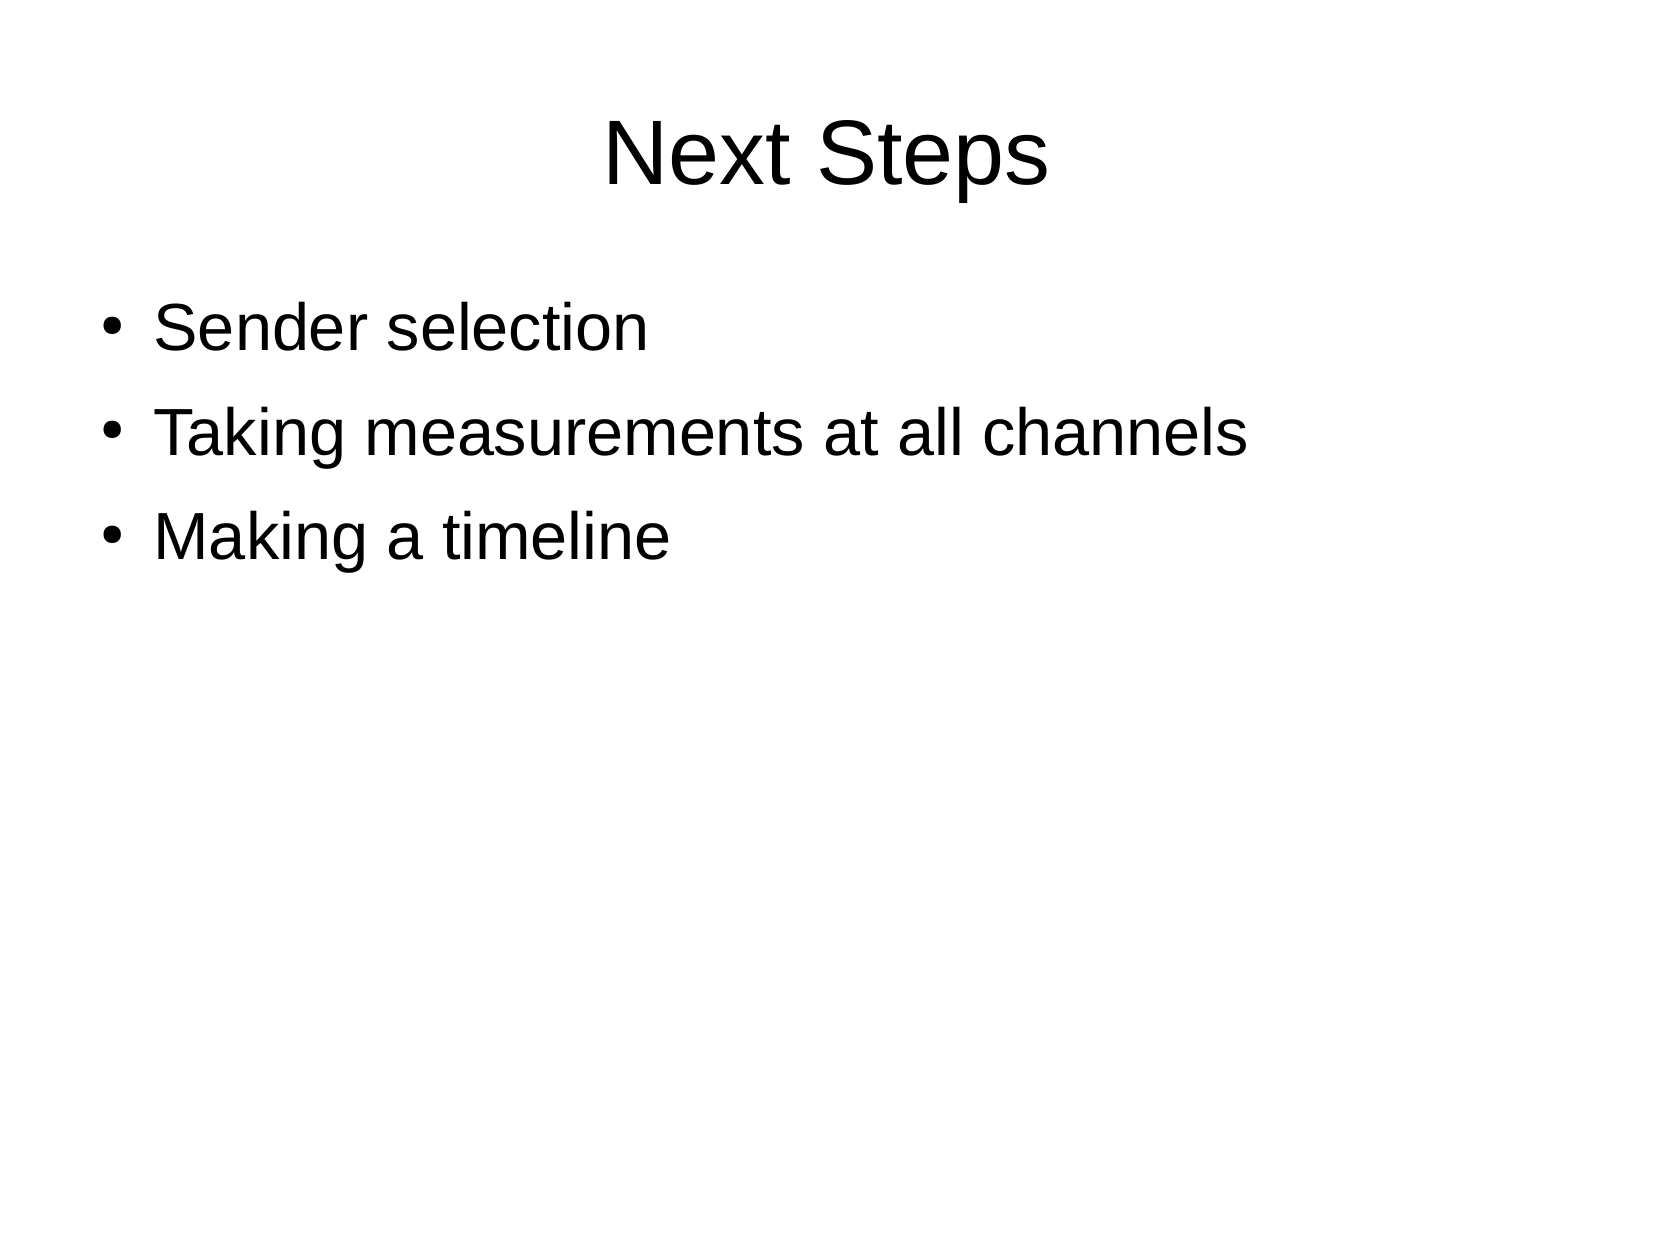

# Next Steps
Sender selection
Taking measurements at all channels
Making a timeline